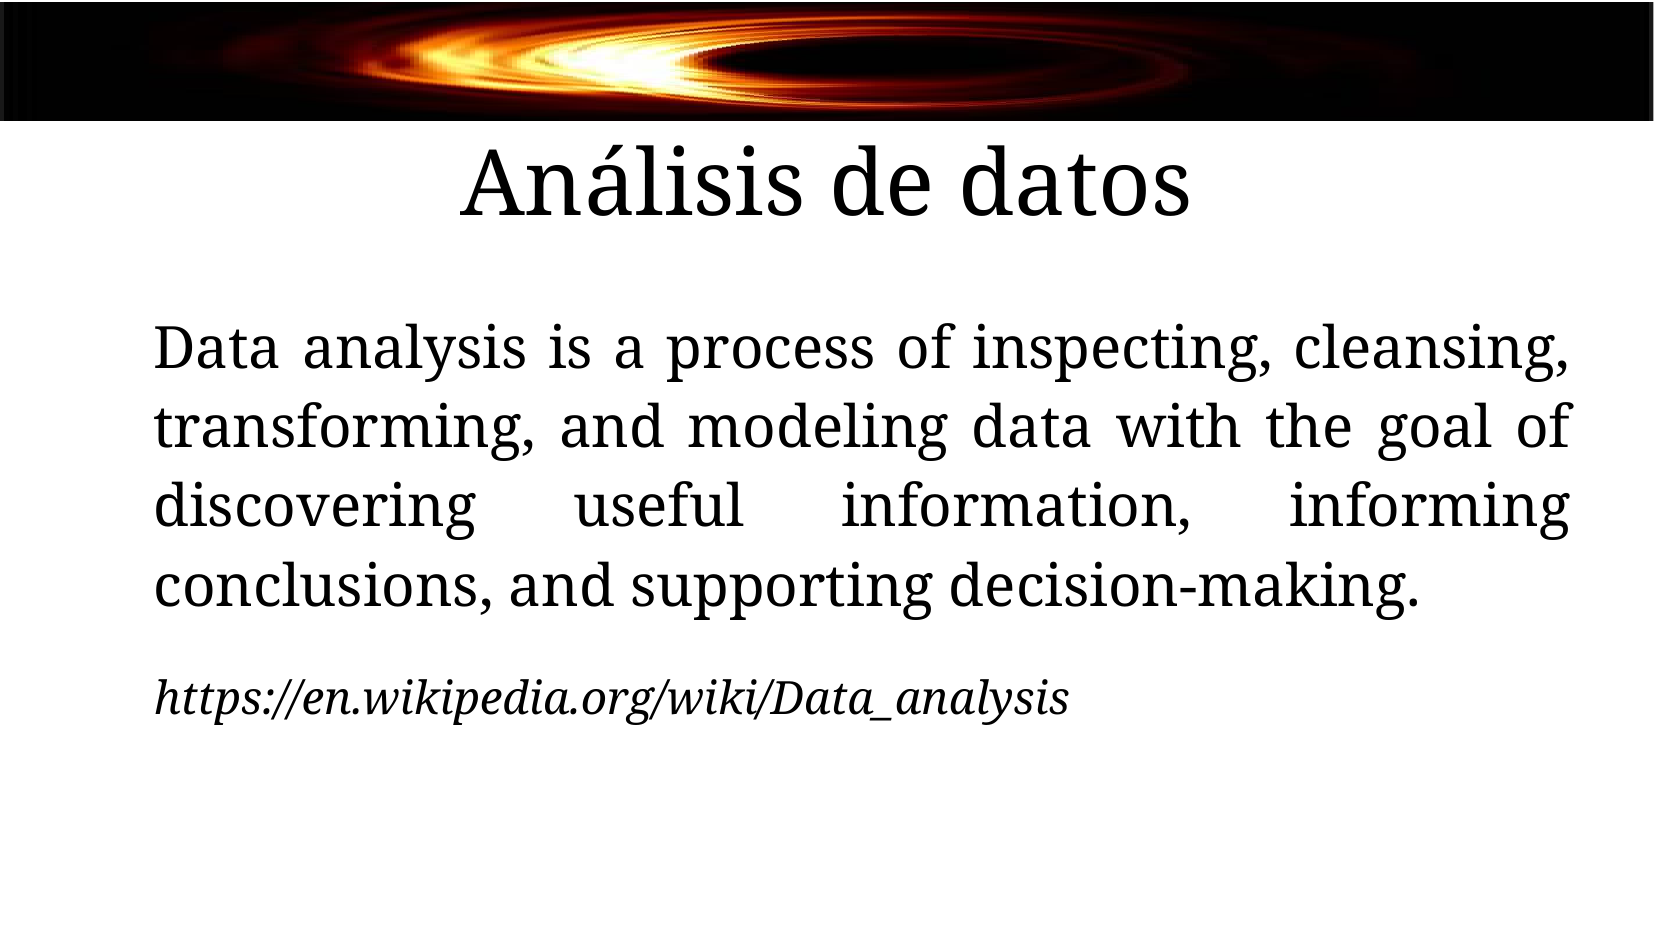

# Análisis de datos
Data analysis is a process of inspecting, cleansing, transforming, and modeling data with the goal of discovering useful information, informing conclusions, and supporting decision-making.
https://en.wikipedia.org/wiki/Data_analysis